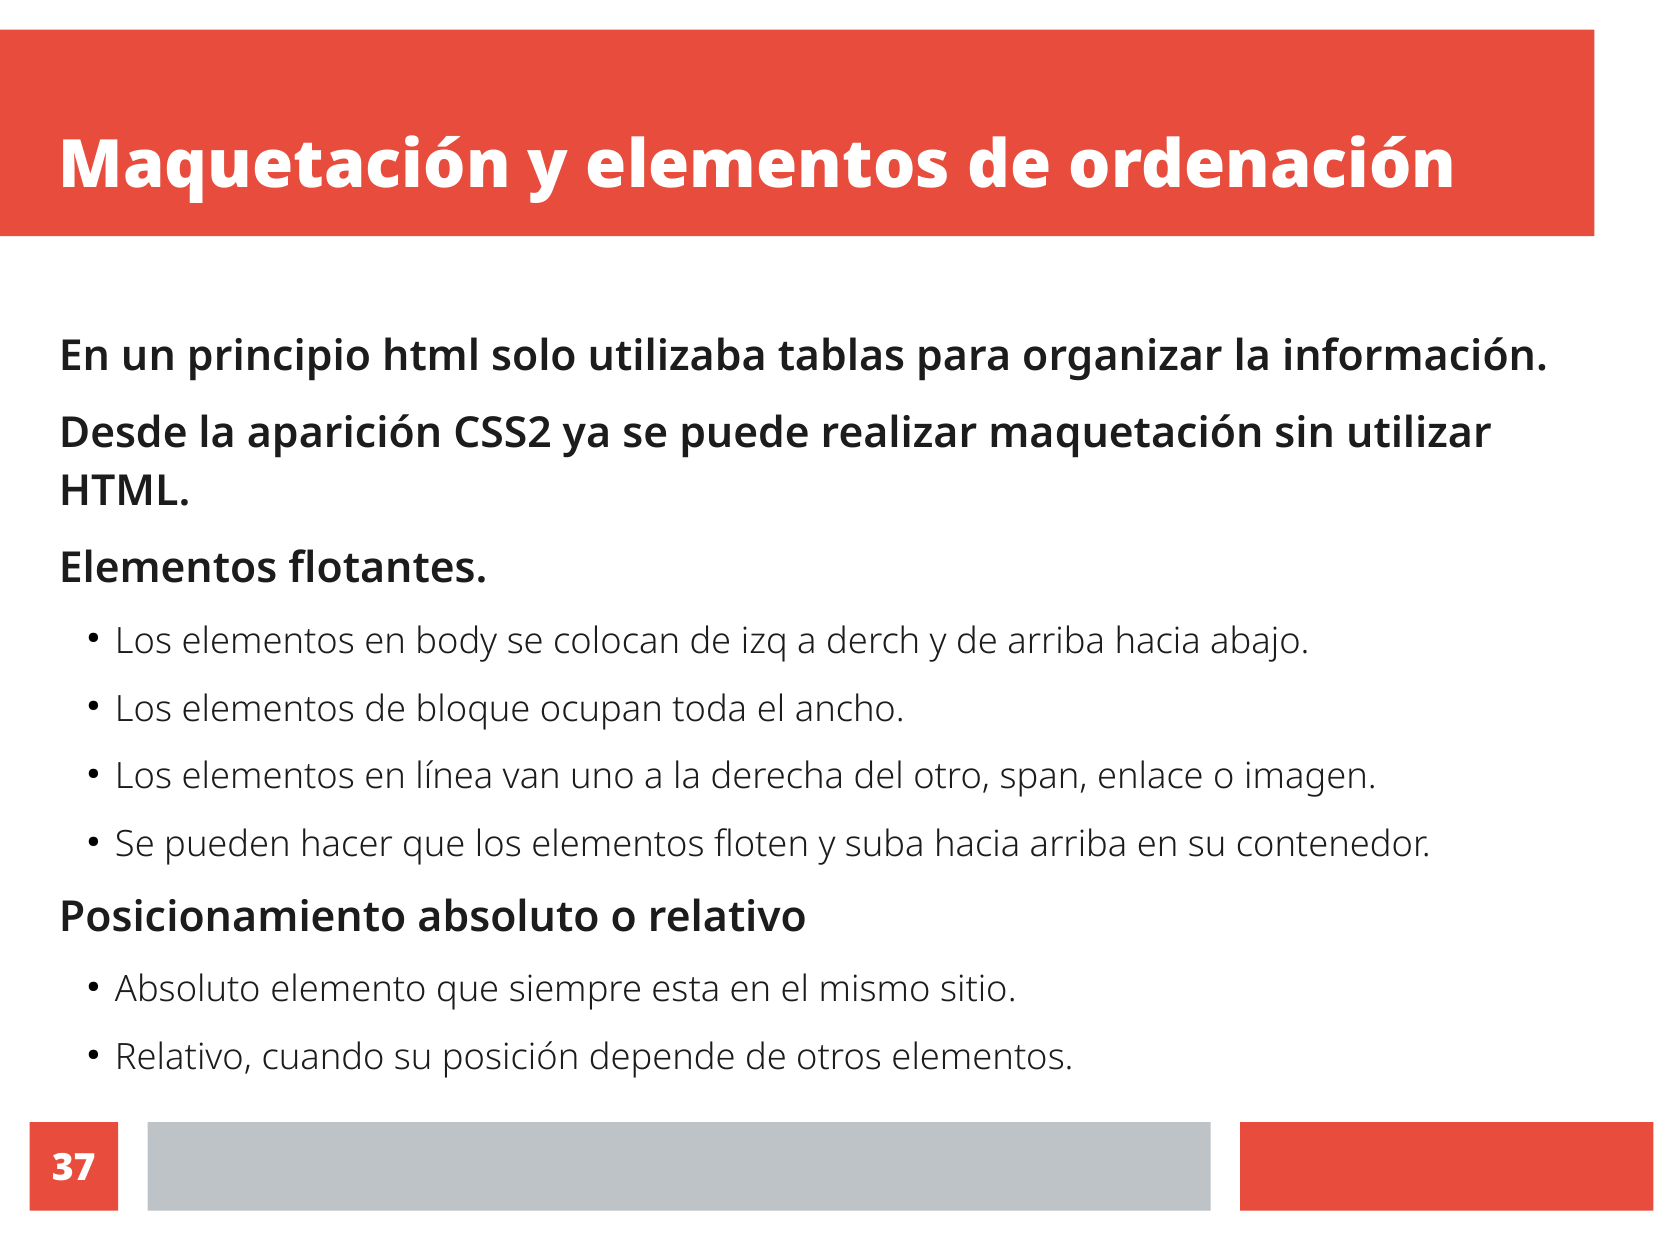

# Maquetación y elementos de ordenación
En un principio html solo utilizaba tablas para organizar la información.
Desde la aparición CSS2 ya se puede realizar maquetación sin utilizar HTML.
Elementos flotantes.
Los elementos en body se colocan de izq a derch y de arriba hacia abajo.
Los elementos de bloque ocupan toda el ancho.
Los elementos en línea van uno a la derecha del otro, span, enlace o imagen.
Se pueden hacer que los elementos floten y suba hacia arriba en su contenedor.
Posicionamiento absoluto o relativo
Absoluto elemento que siempre esta en el mismo sitio.
Relativo, cuando su posición depende de otros elementos.
37